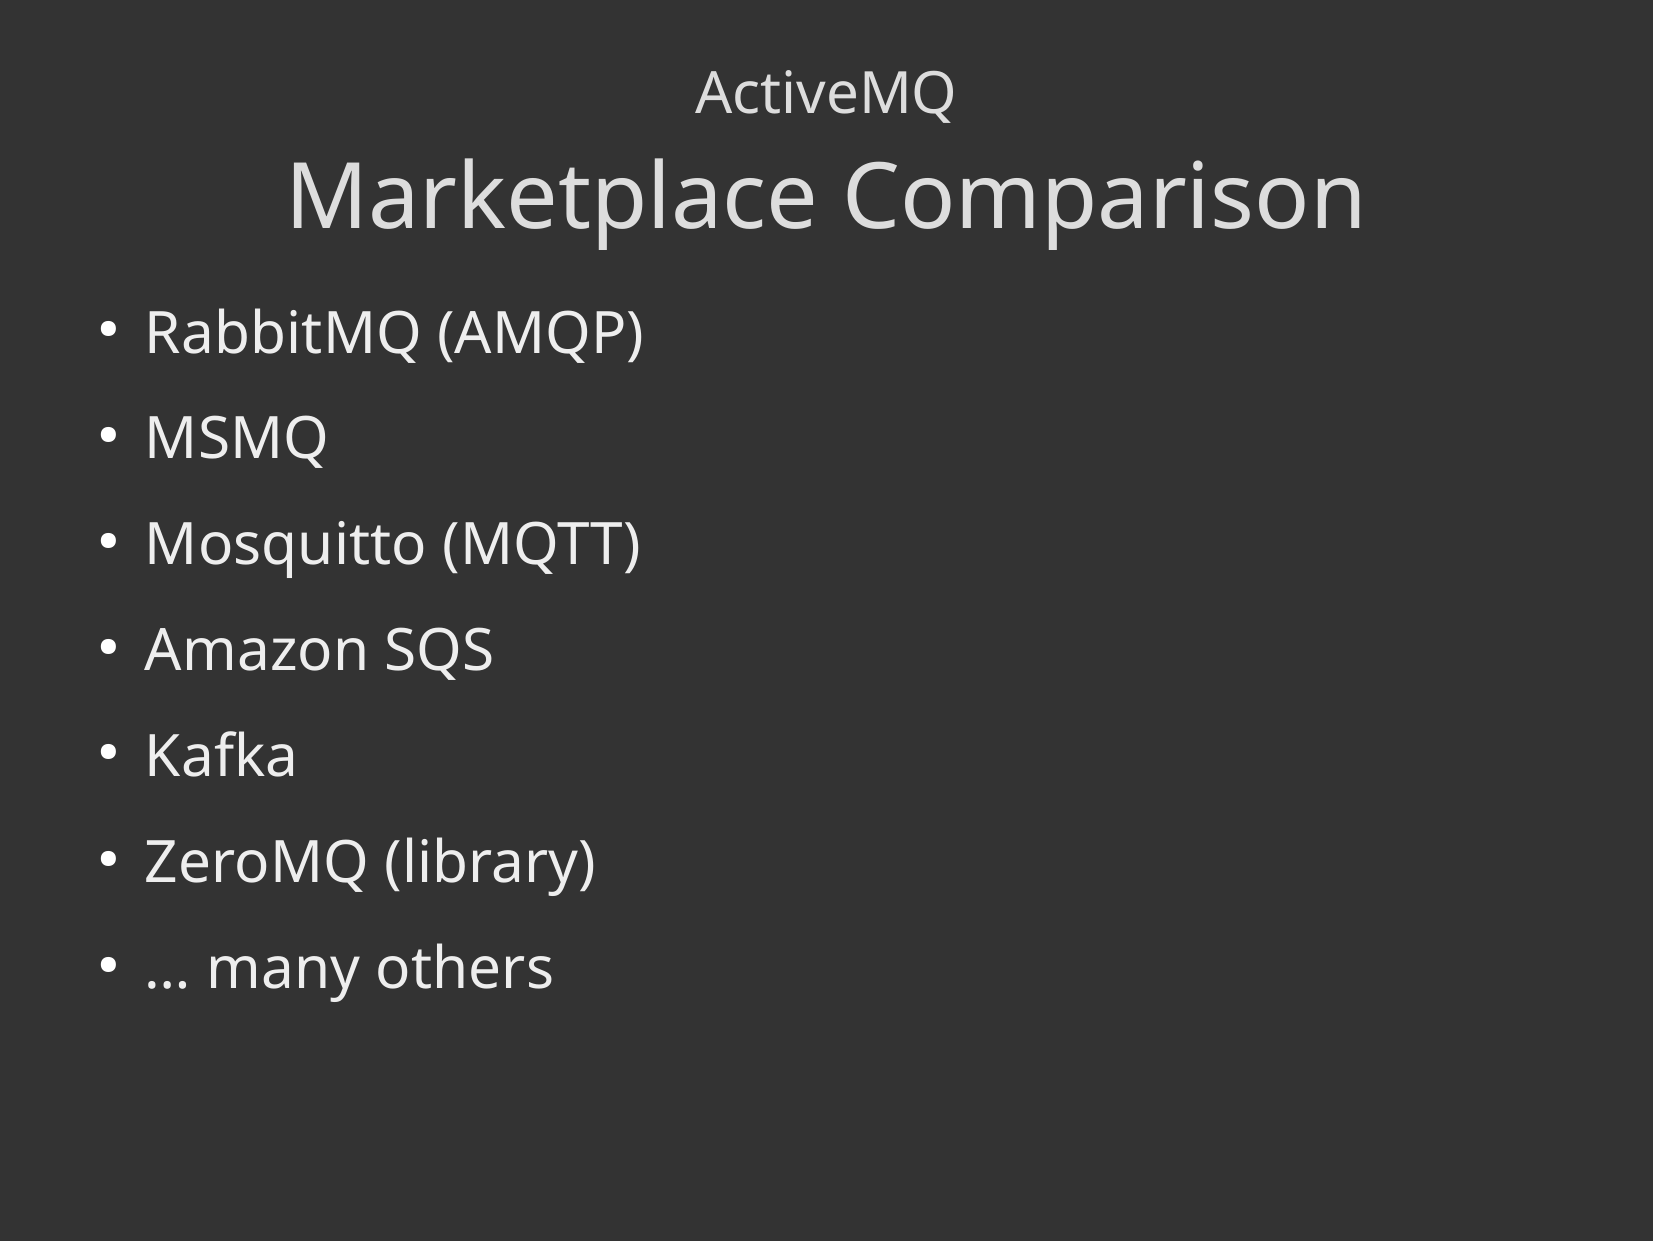

# ActiveMQ Marketplace Comparison
RabbitMQ (AMQP)
MSMQ
Mosquitto (MQTT)
Amazon SQS
Kafka
ZeroMQ (library)
… many others